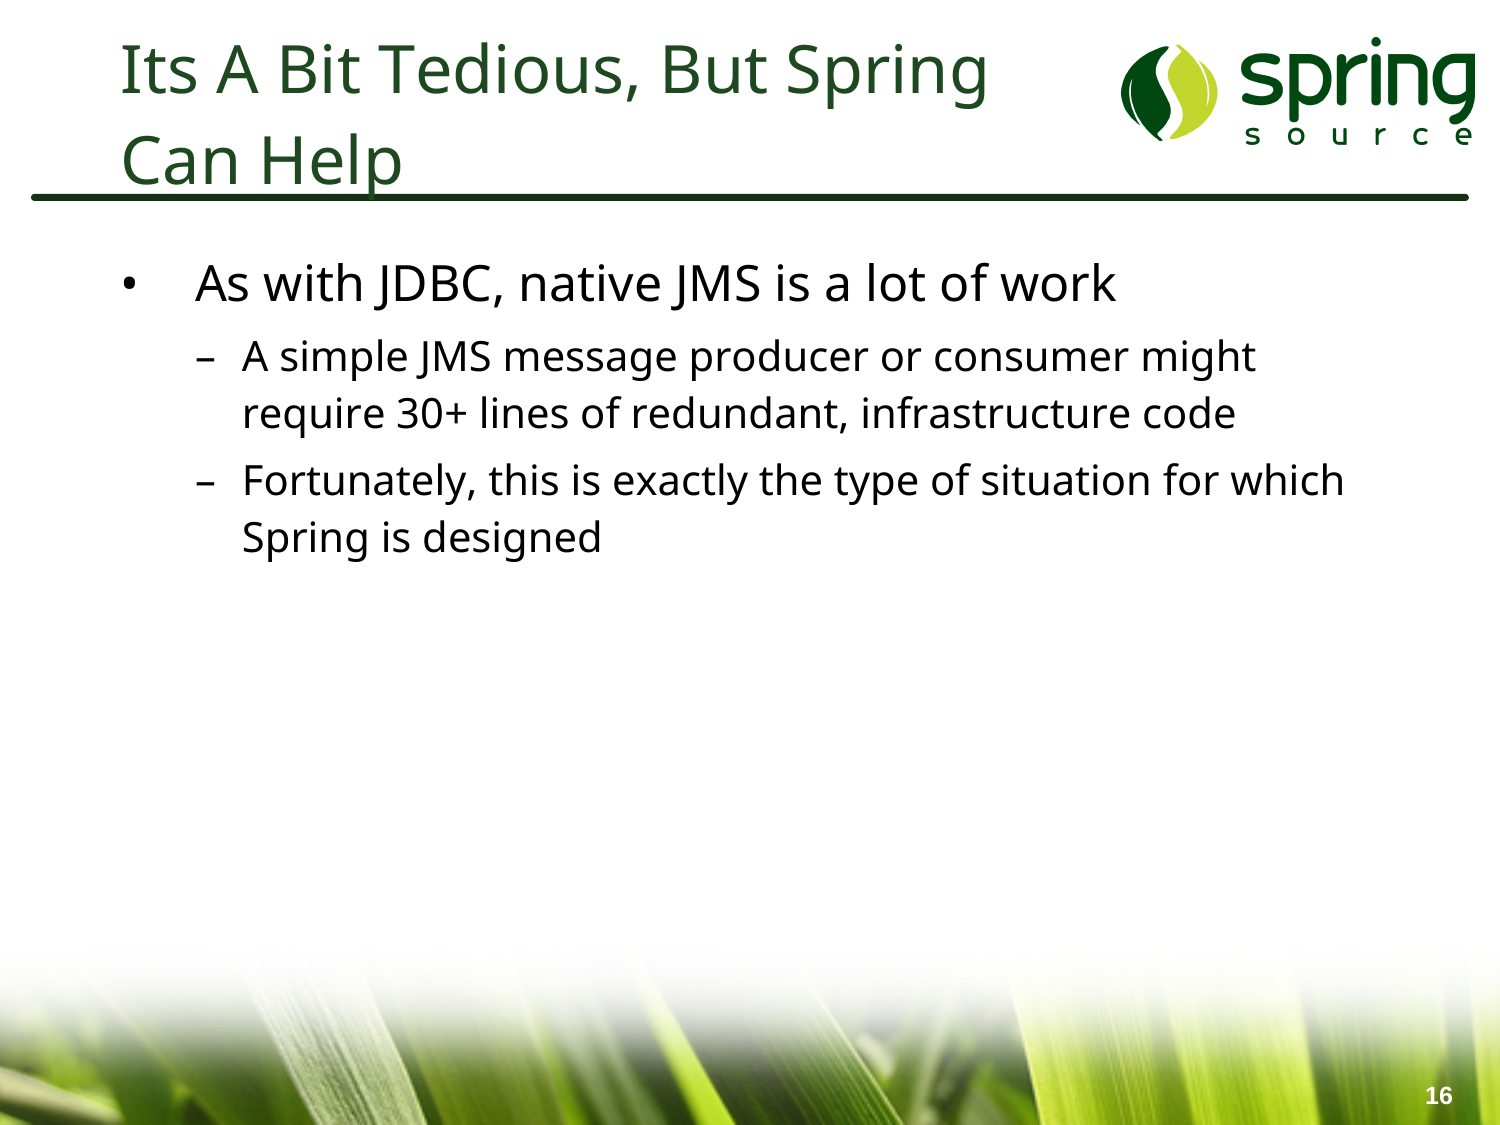

# Its A Bit Tedious, But Spring Can Help
As with JDBC, native JMS is a lot of work
A simple JMS message producer or consumer might require 30+ lines of redundant, infrastructure code
Fortunately, this is exactly the type of situation for which Spring is designed